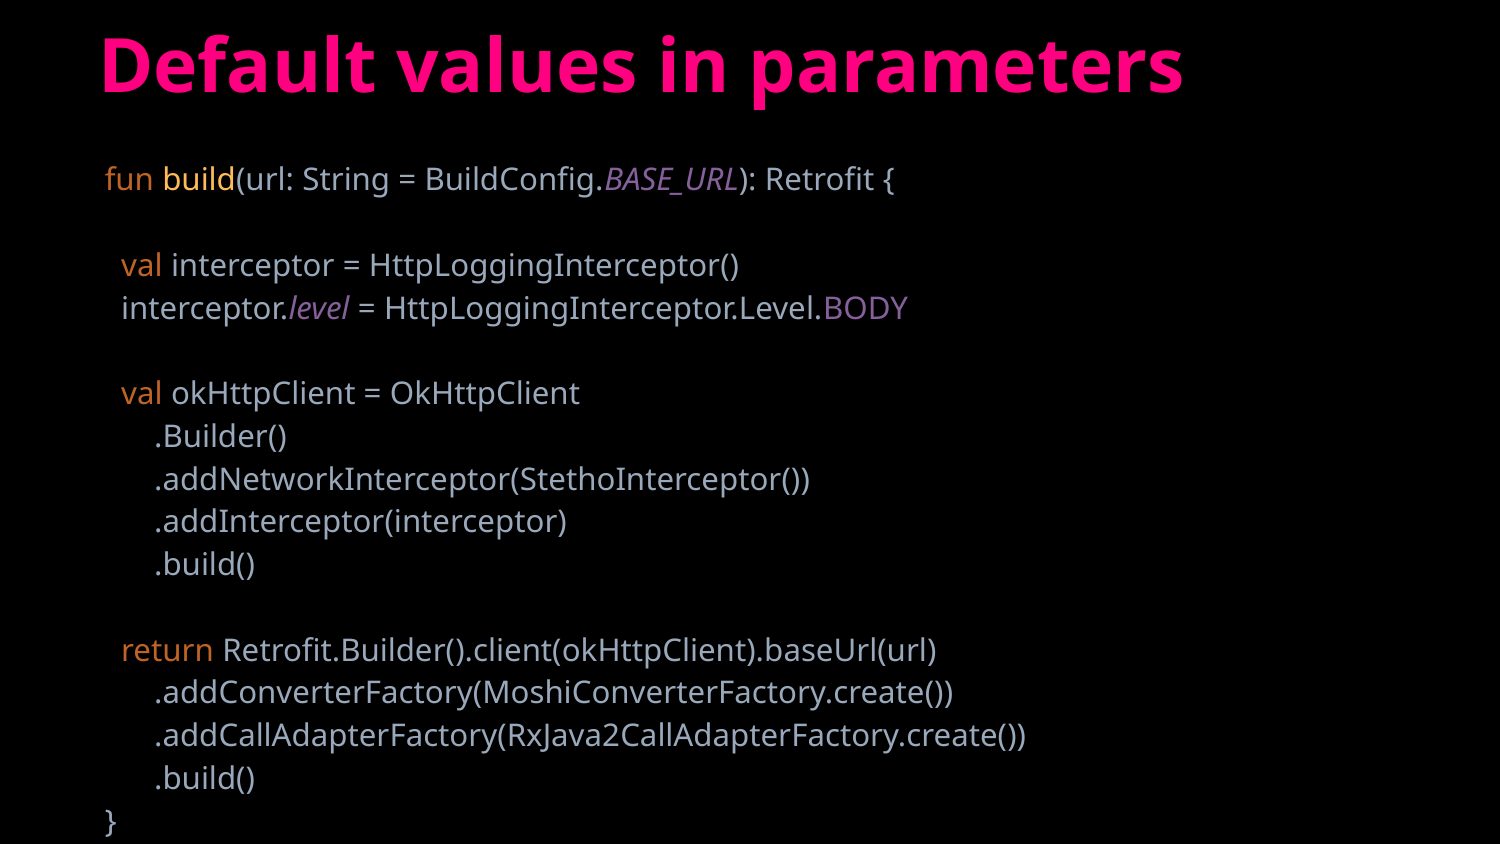

# Default values in parameters
fun build(url: String = BuildConfig.BASE_URL): Retrofit {
 val interceptor = HttpLoggingInterceptor()
 interceptor.level = HttpLoggingInterceptor.Level.BODY
 val okHttpClient = OkHttpClient
 .Builder()
 .addNetworkInterceptor(StethoInterceptor())
 .addInterceptor(interceptor)
 .build()
 return Retrofit.Builder().client(okHttpClient).baseUrl(url)
 .addConverterFactory(MoshiConverterFactory.create())
 .addCallAdapterFactory(RxJava2CallAdapterFactory.create())
 .build()
}